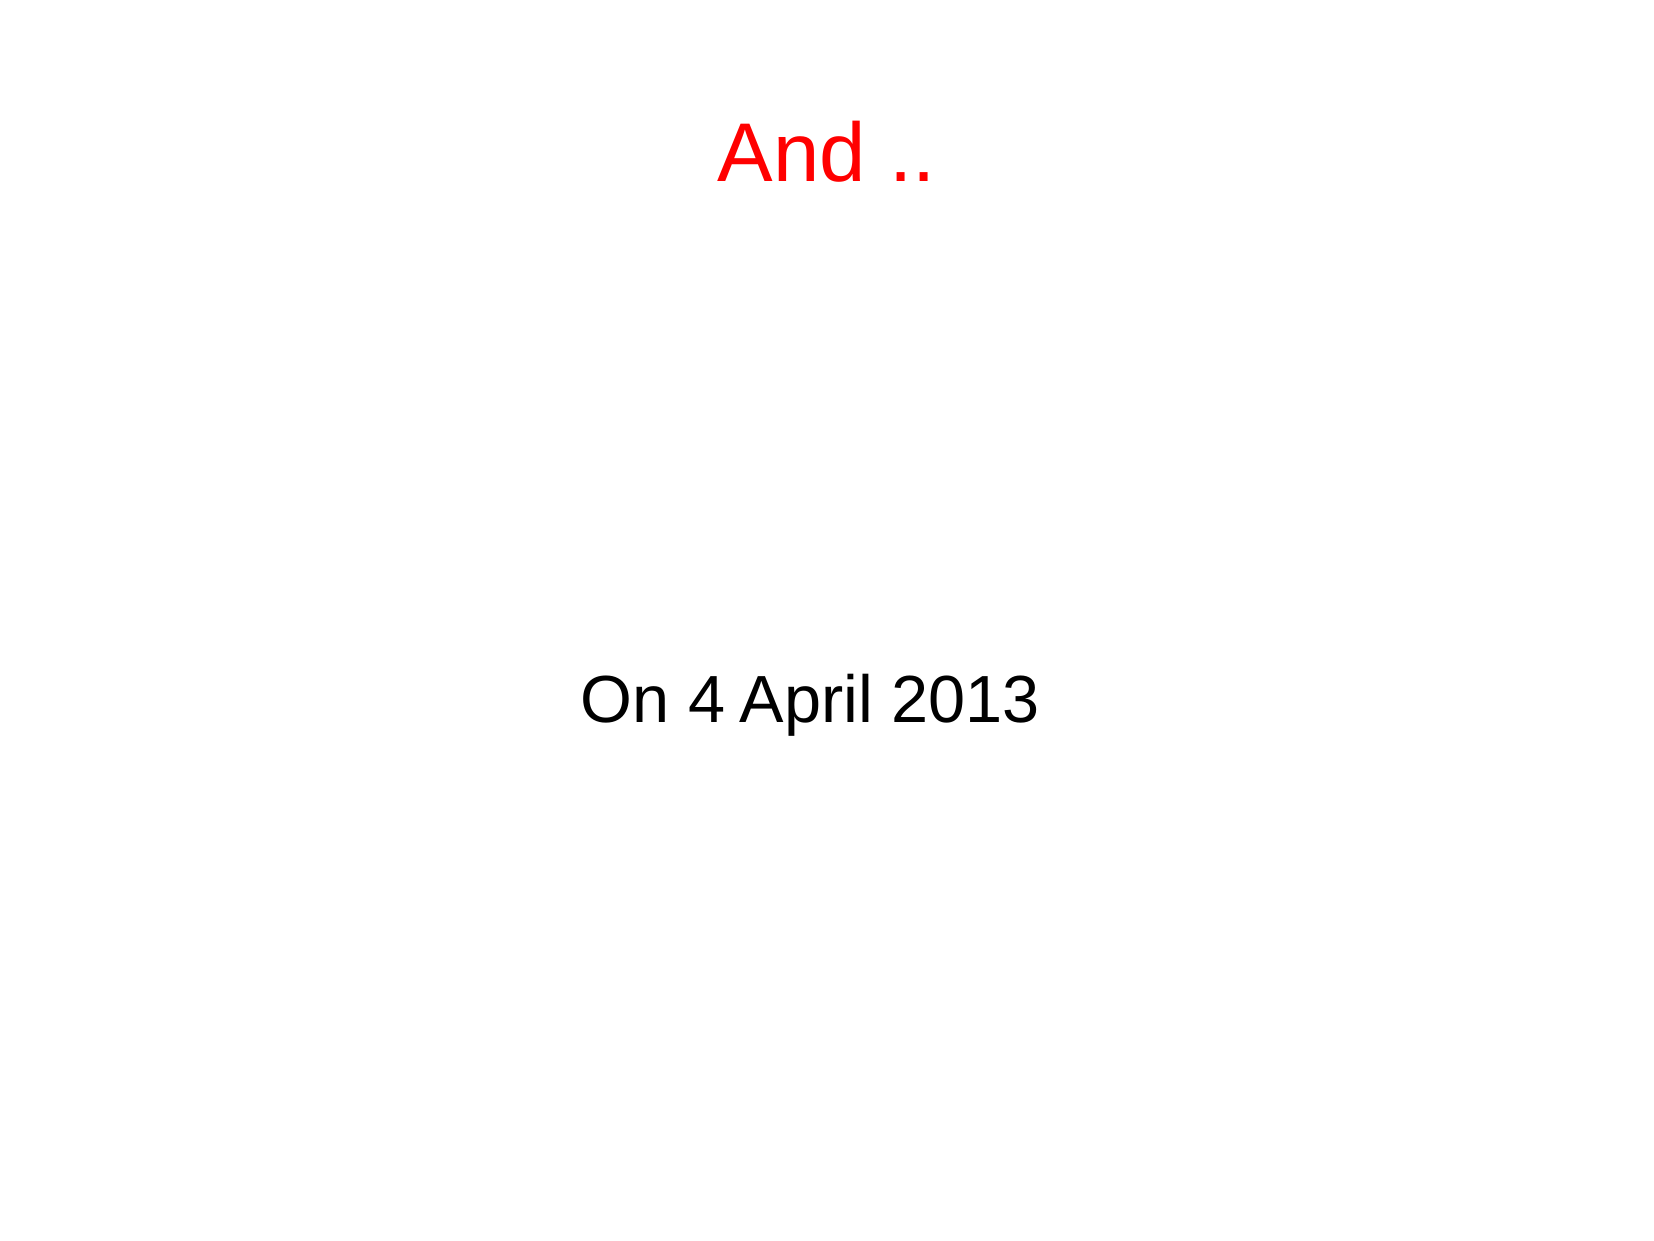

# And ..
On 4 April 2013